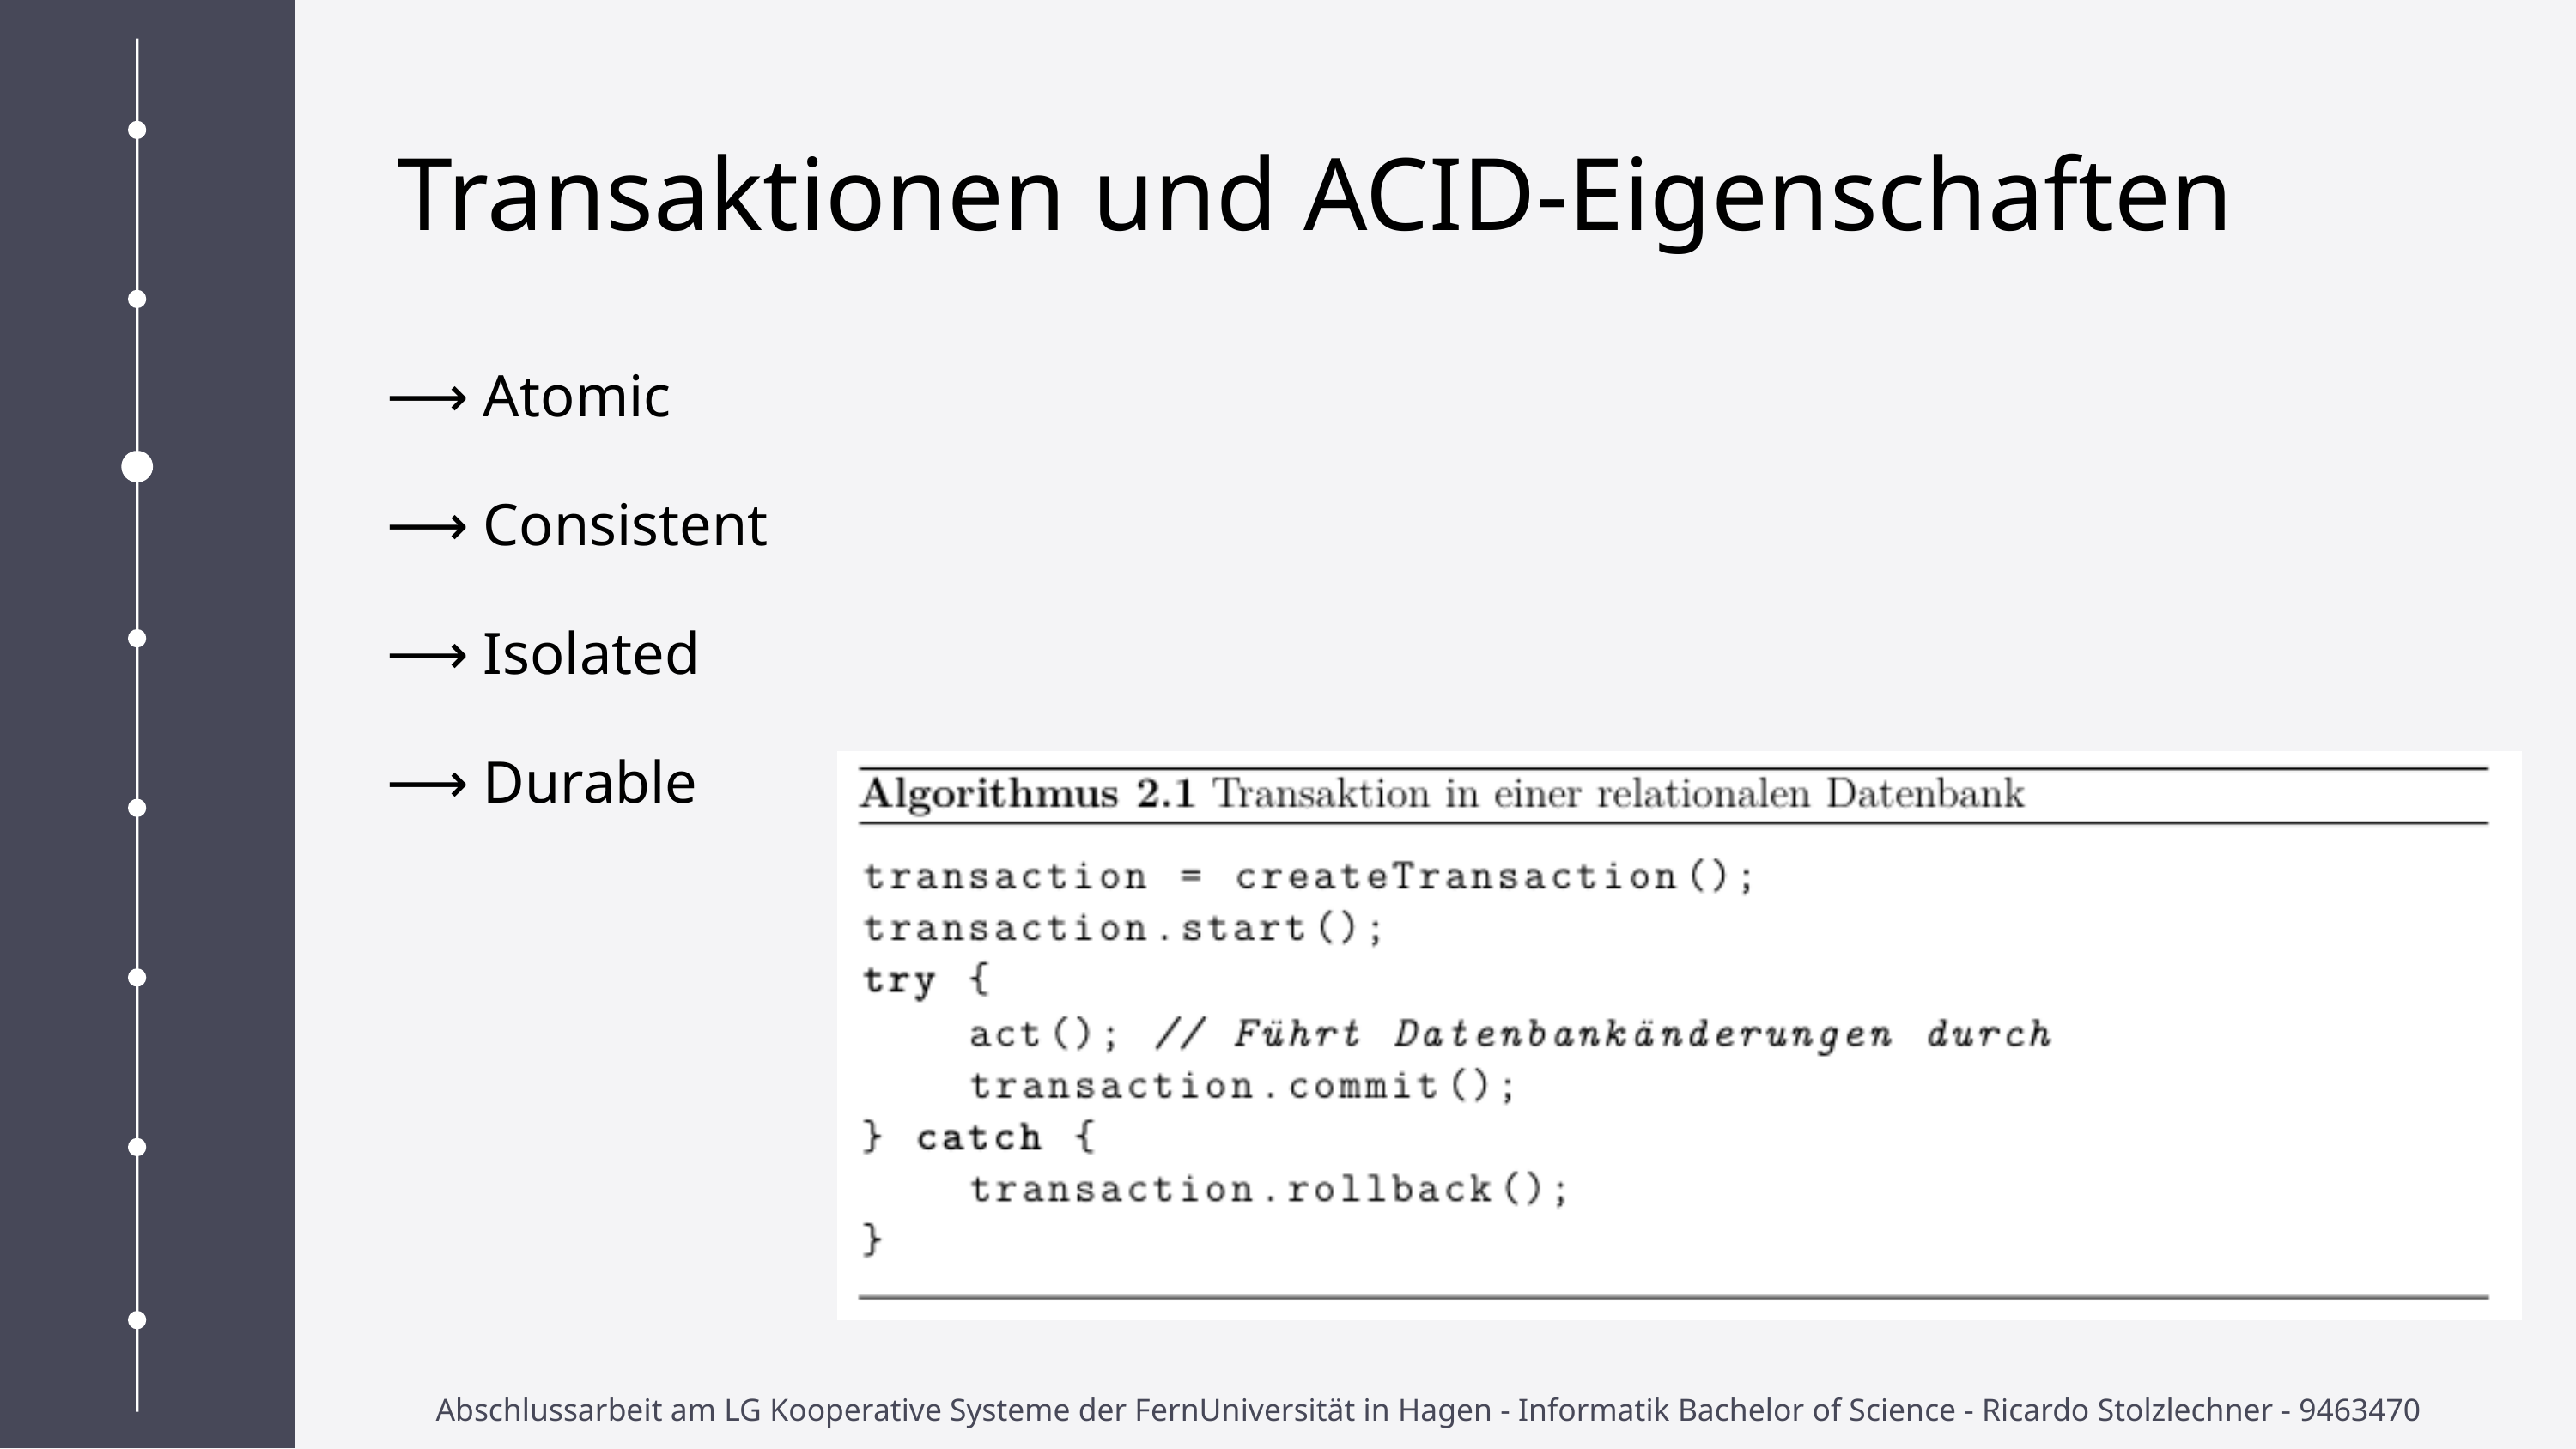

Transaktionen und ACID-Eigenschaften
⟶ Atomic
⟶ Consistent
⟶ Isolated
⟶ Durable
Abschlussarbeit am LG Kooperative Systeme der FernUniversität in Hagen - Informatik Bachelor of Science - Ricardo Stolzlechner - 9463470